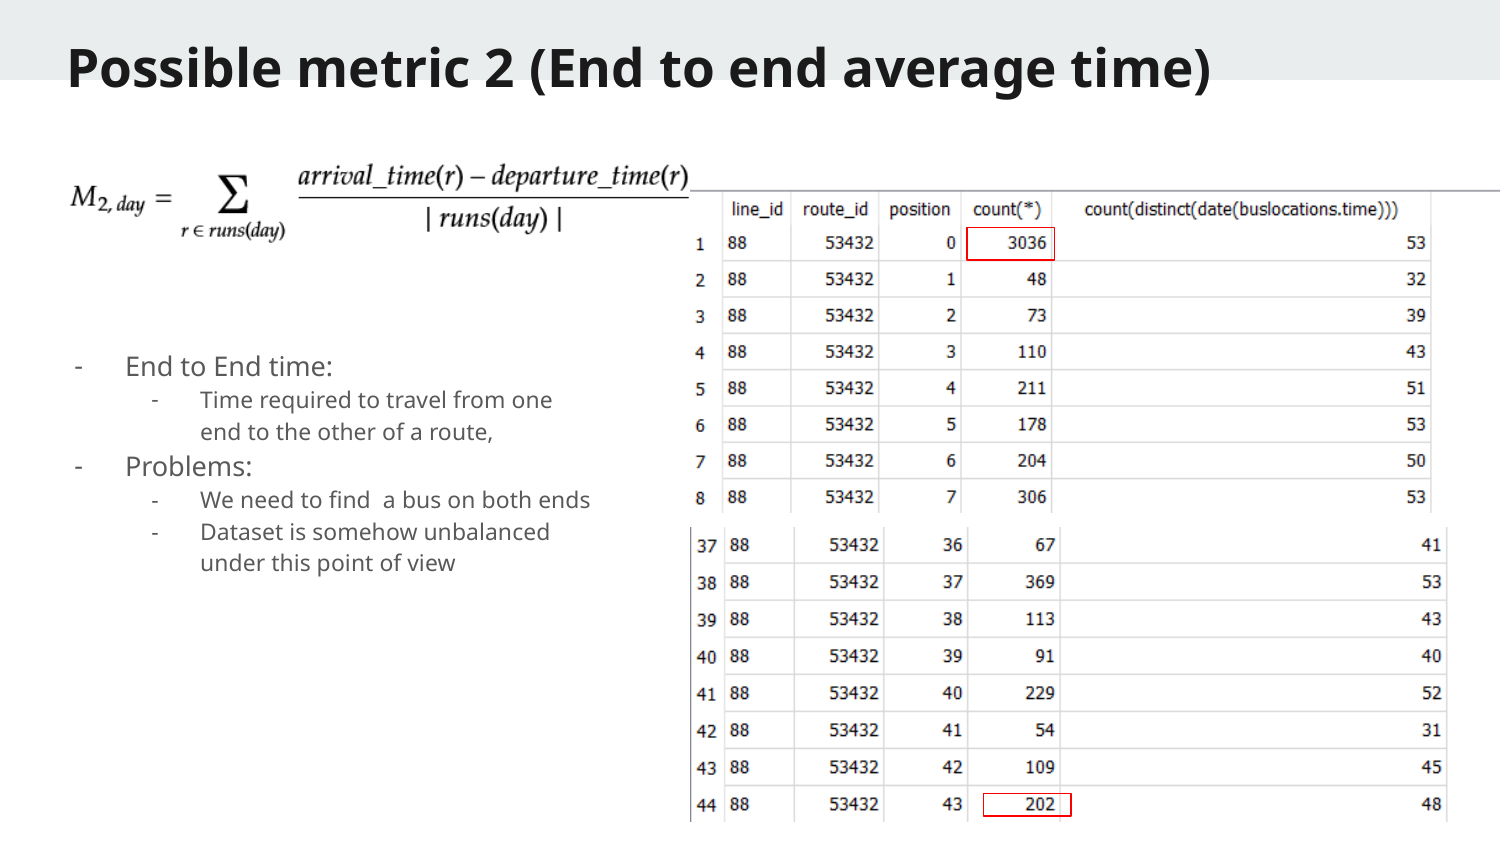

# Possible metric 2 (End to end average time)
End to End time:
Time required to travel from one end to the other of a route,
Problems:
We need to find a bus on both ends
Dataset is somehow unbalanced
under this point of view